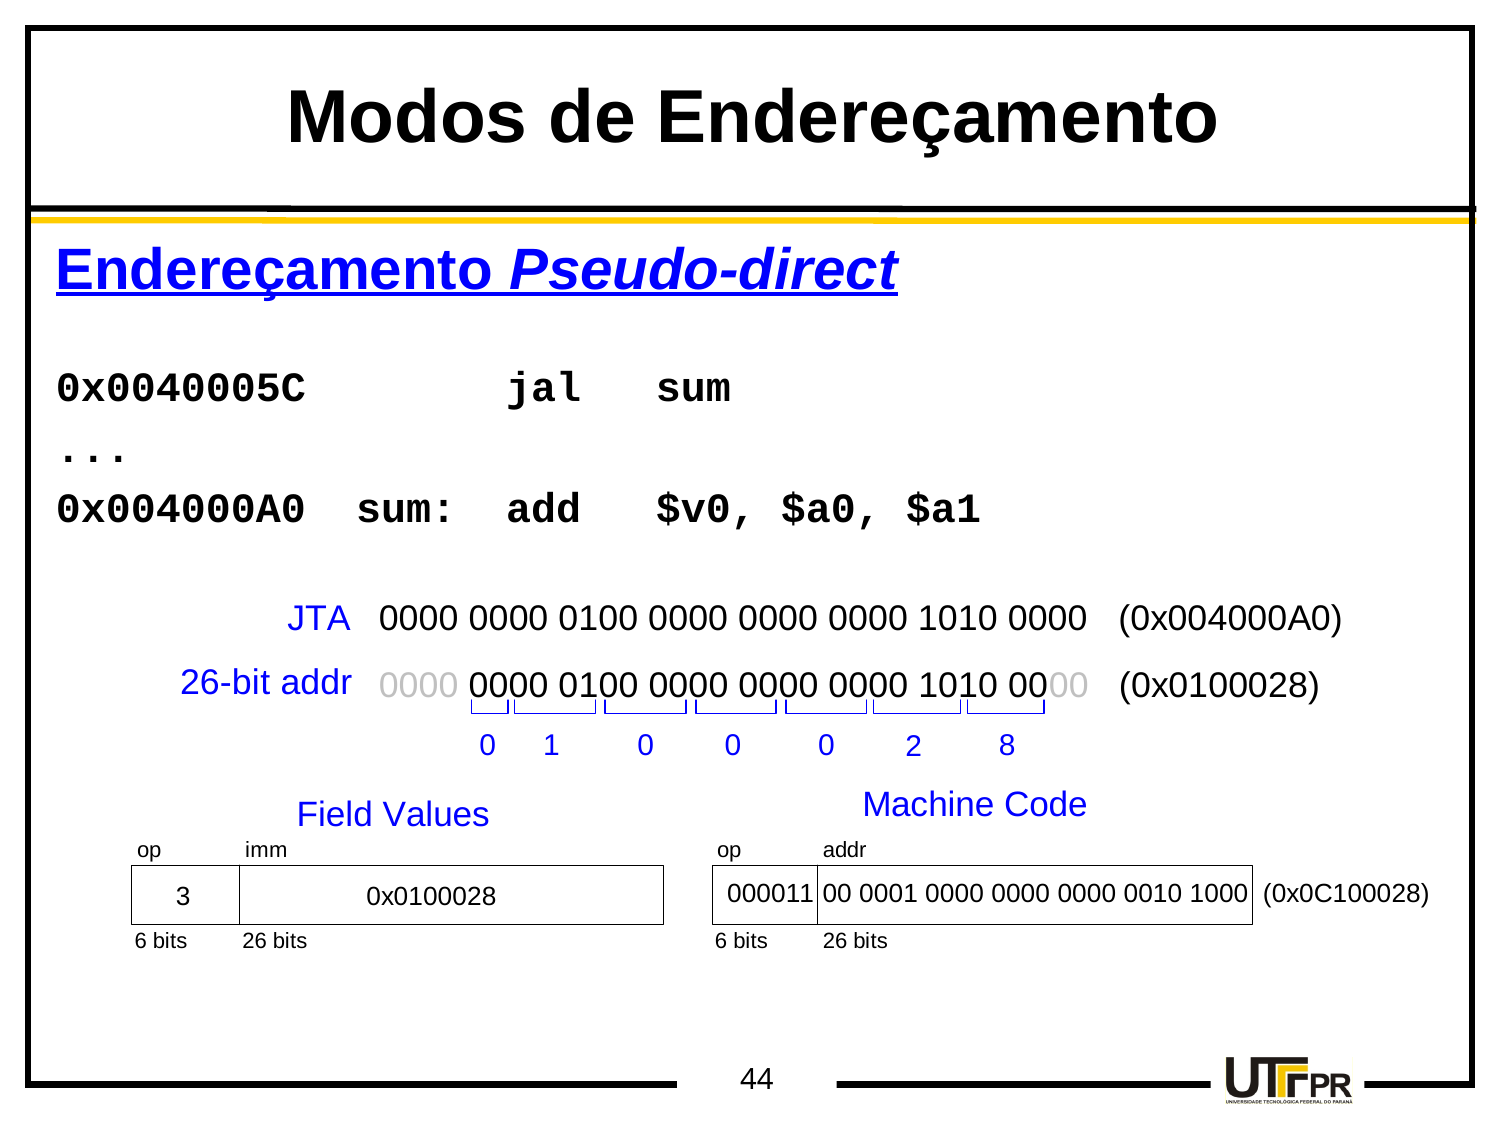

Modos de Endereçamento
# Endereçamento Pseudo-direct
0x0040005C jal 	sum
...
0x004000A0 sum: add 	$v0, $a0, $a1